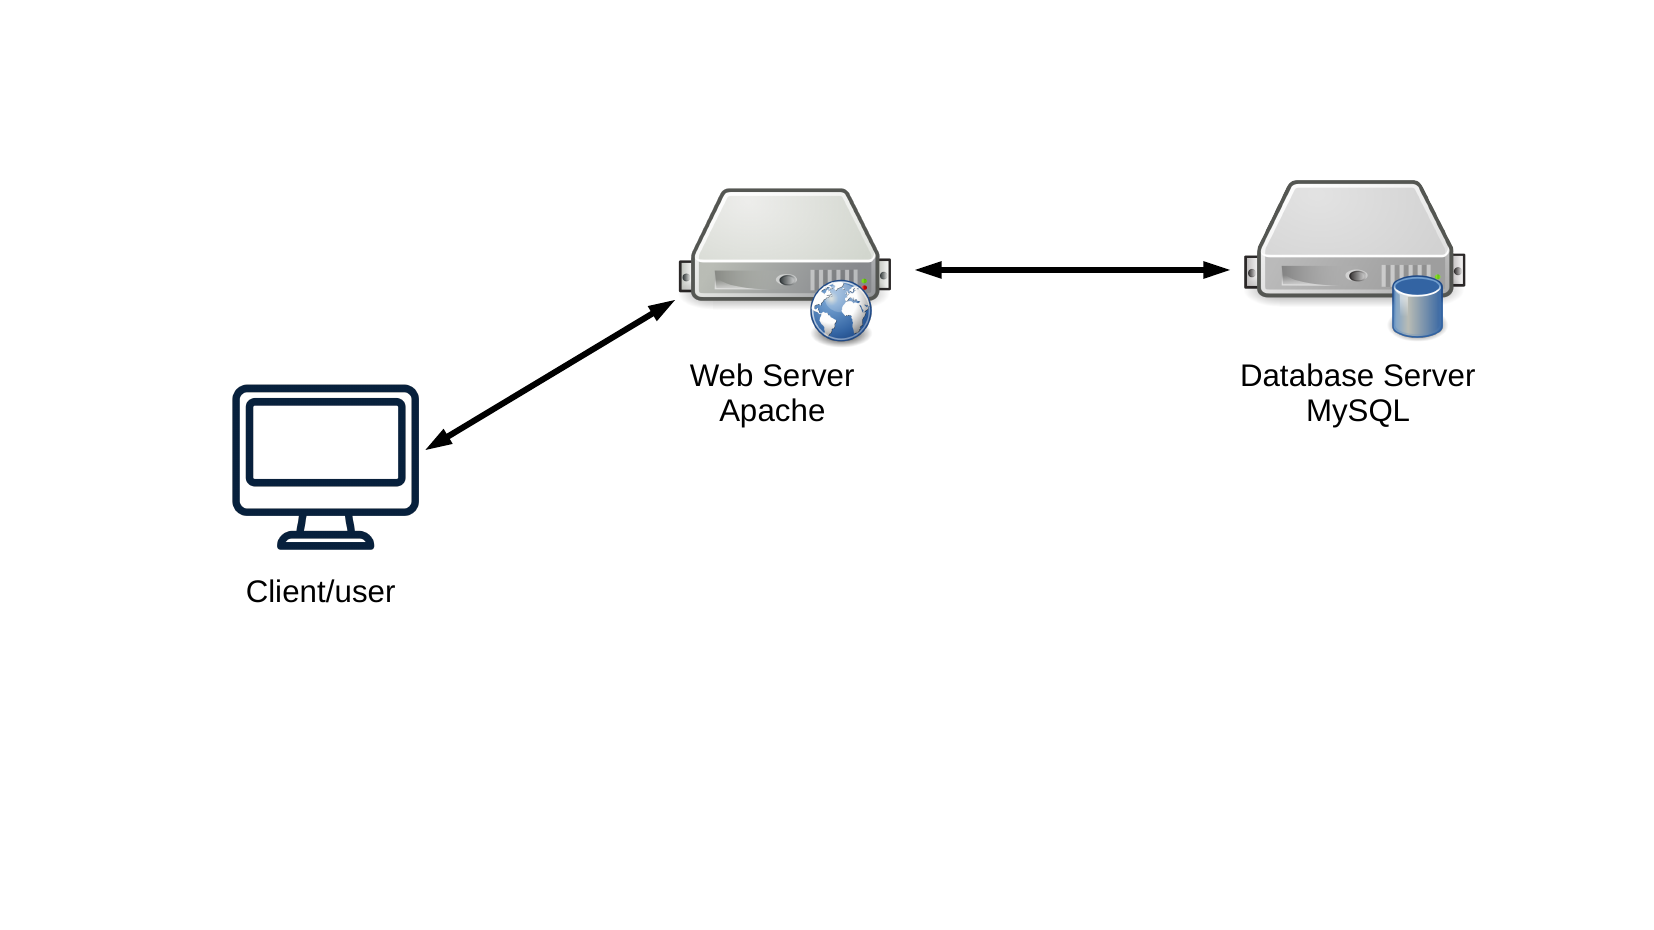

Web Server
Apache
Database Server
MySQL
Client/user